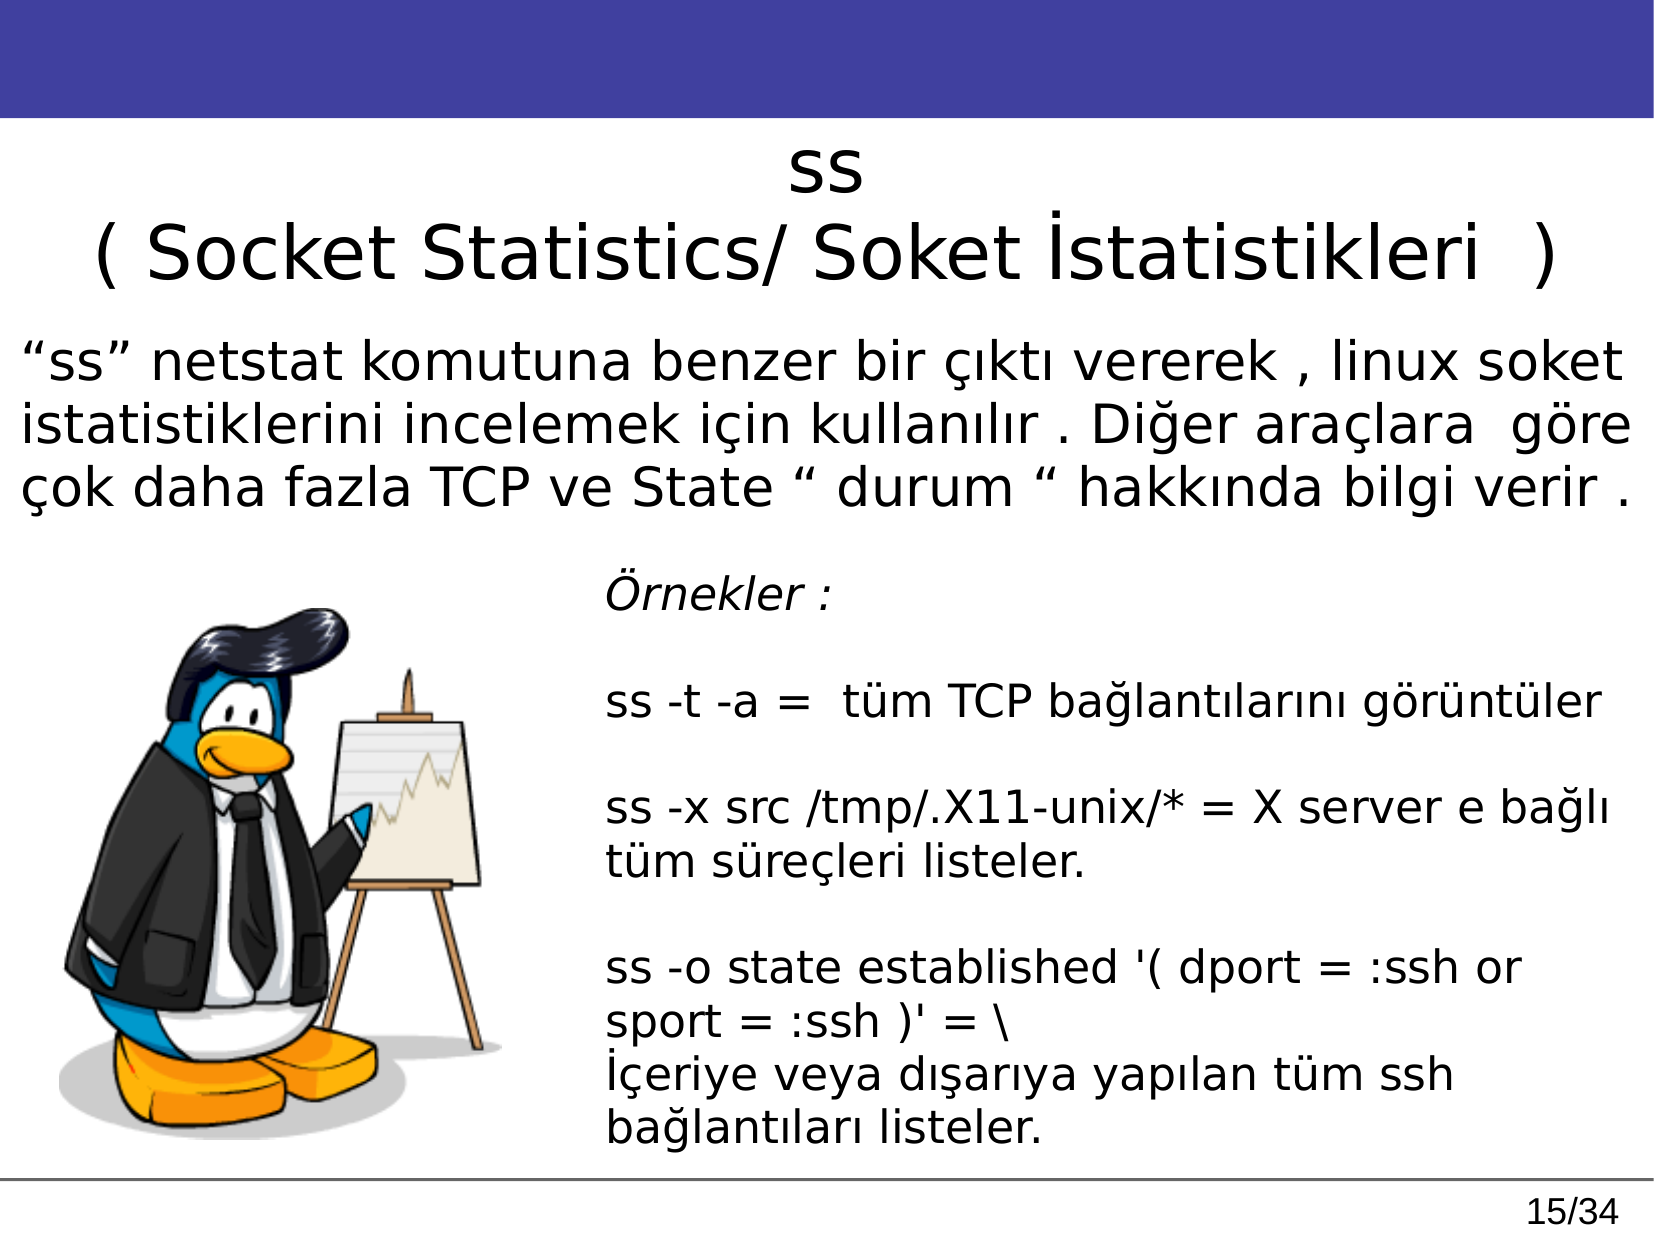

ss
( Socket Statistics/ Soket İstatistikleri )
“ss” netstat komutuna benzer bir çıktı vererek , linux soket istatistiklerini incelemek için kullanılır . Diğer araçlara göre çok daha fazla TCP ve State “ durum “ hakkında bilgi verir .
Örnekler :
ss -t -a = tüm TCP bağlantılarını görüntüler
ss -x src /tmp/.X11-unix/* = X server e bağlı tüm süreçleri listeler.
ss -o state established '( dport = :ssh or sport = :ssh )' = \
İçeriye veya dışarıya yapılan tüm ssh bağlantıları listeler.